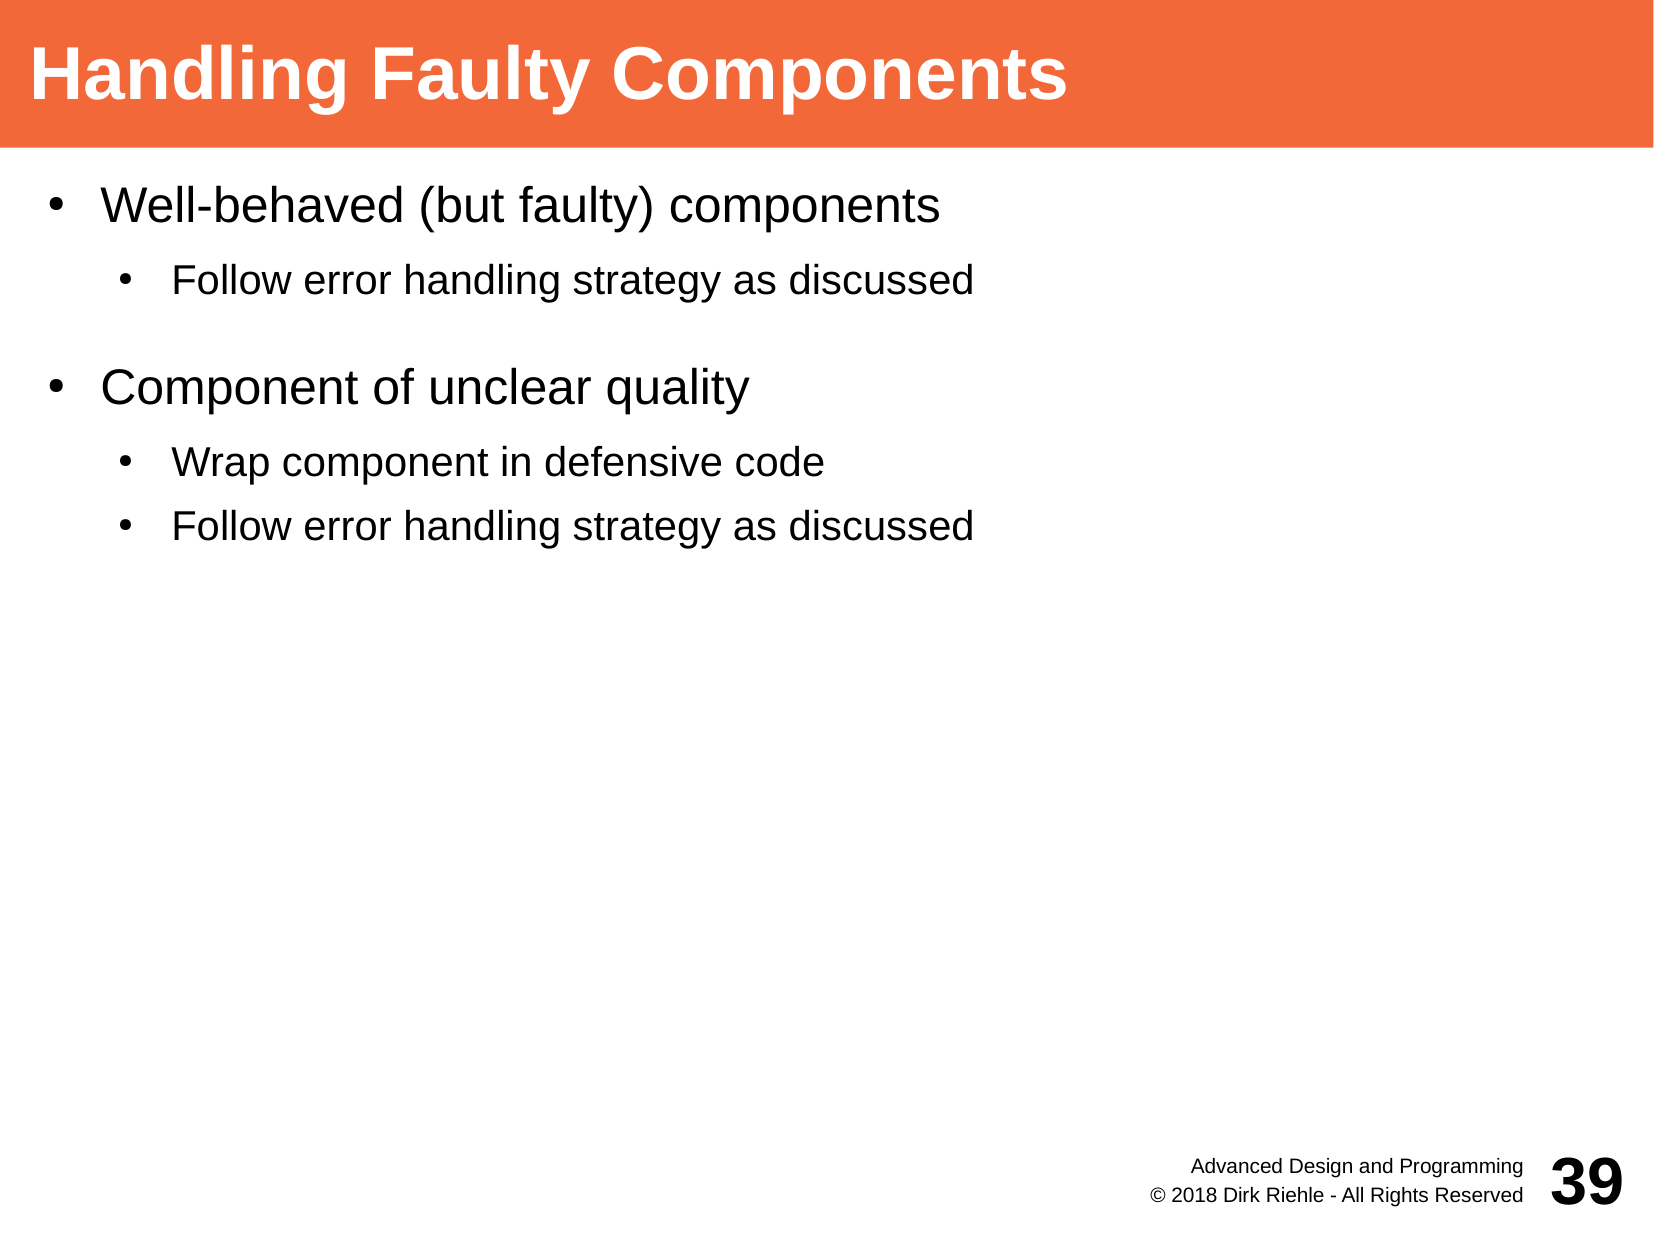

# Handling Faulty Components
Well-behaved (but faulty) components
Follow error handling strategy as discussed
Component of unclear quality
Wrap component in defensive code
Follow error handling strategy as discussed
Advanced Design and Programming
39
© 2018 Dirk Riehle - All Rights Reserved